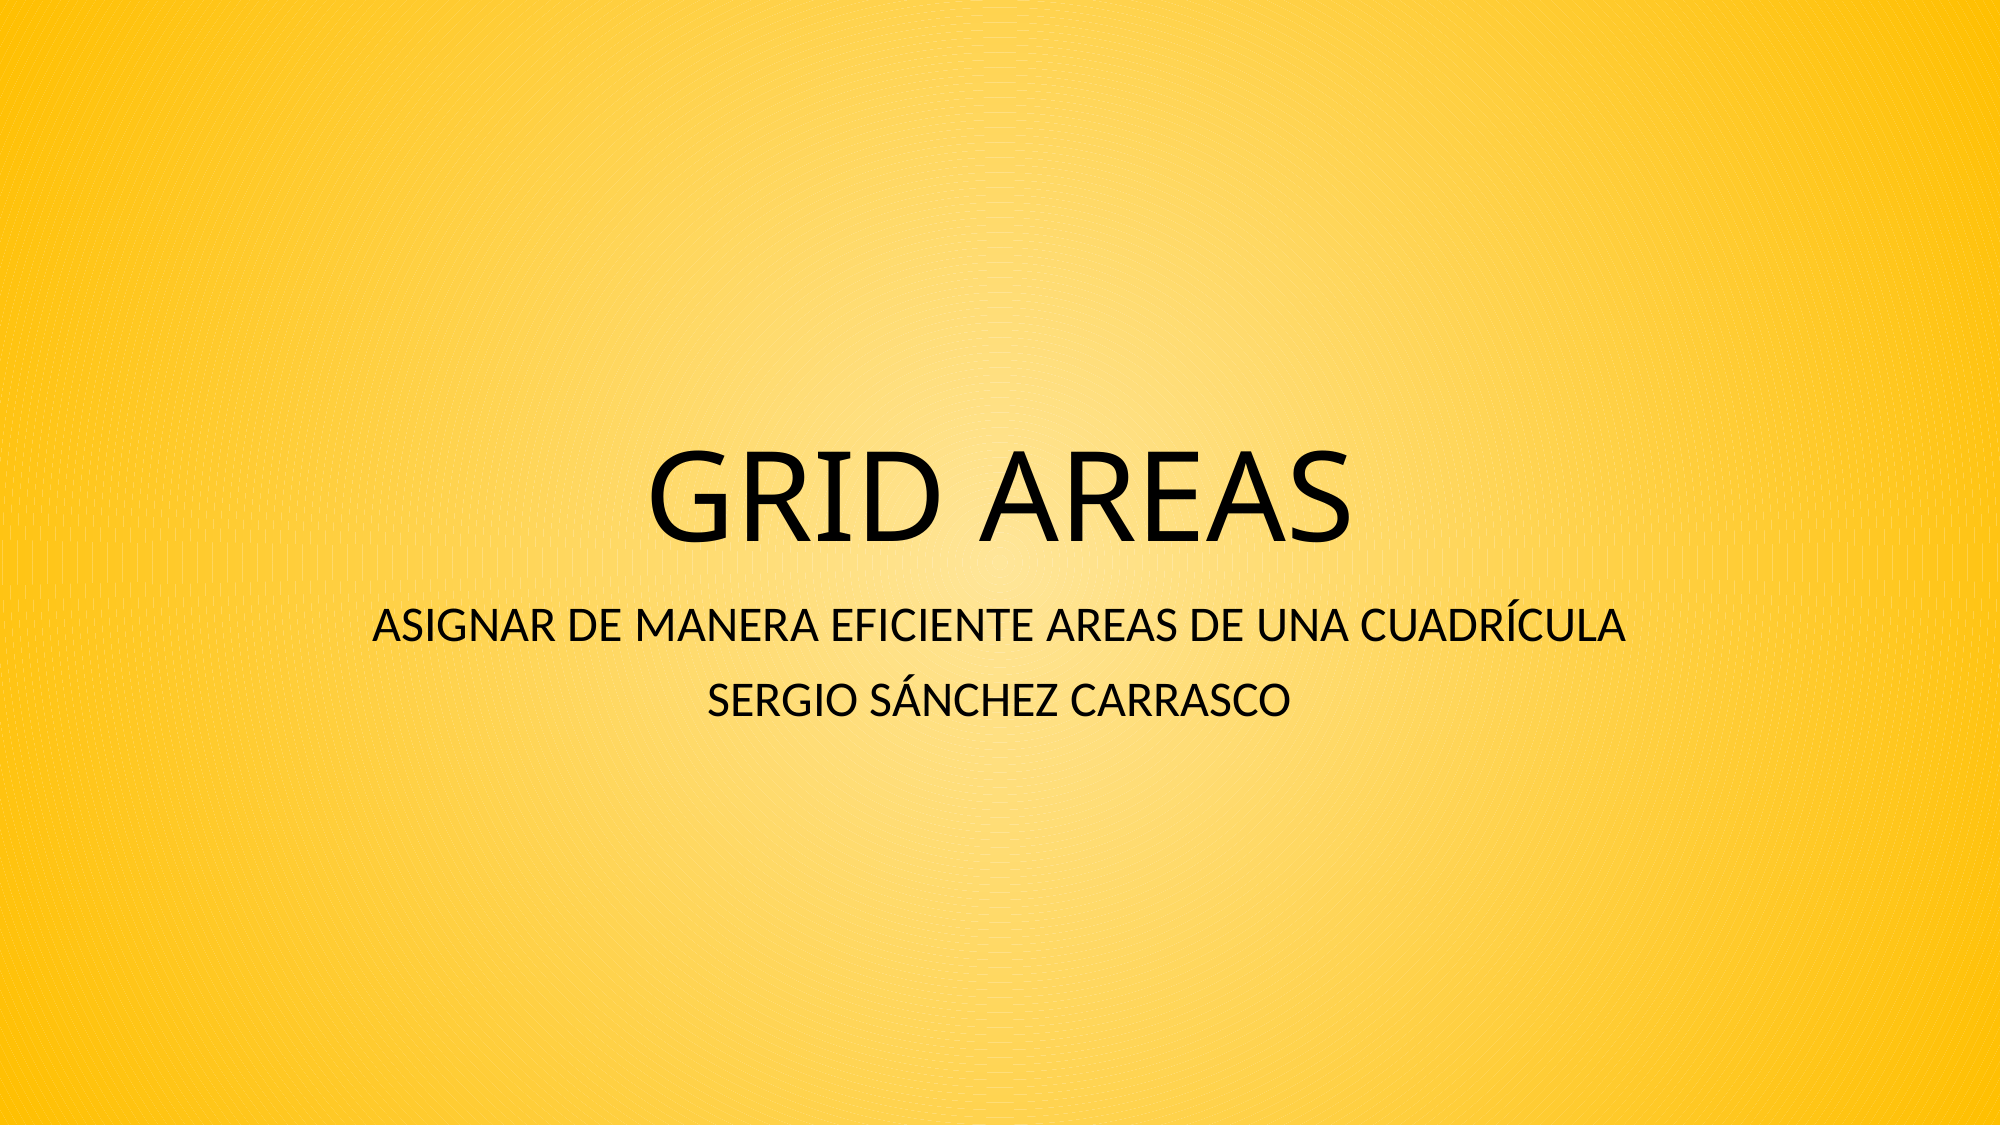

# GRID AREAS
ASIGNAR DE MANERA EFICIENTE AREAS DE UNA CUADRÍCULA
SERGIO SÁNCHEZ CARRASCO